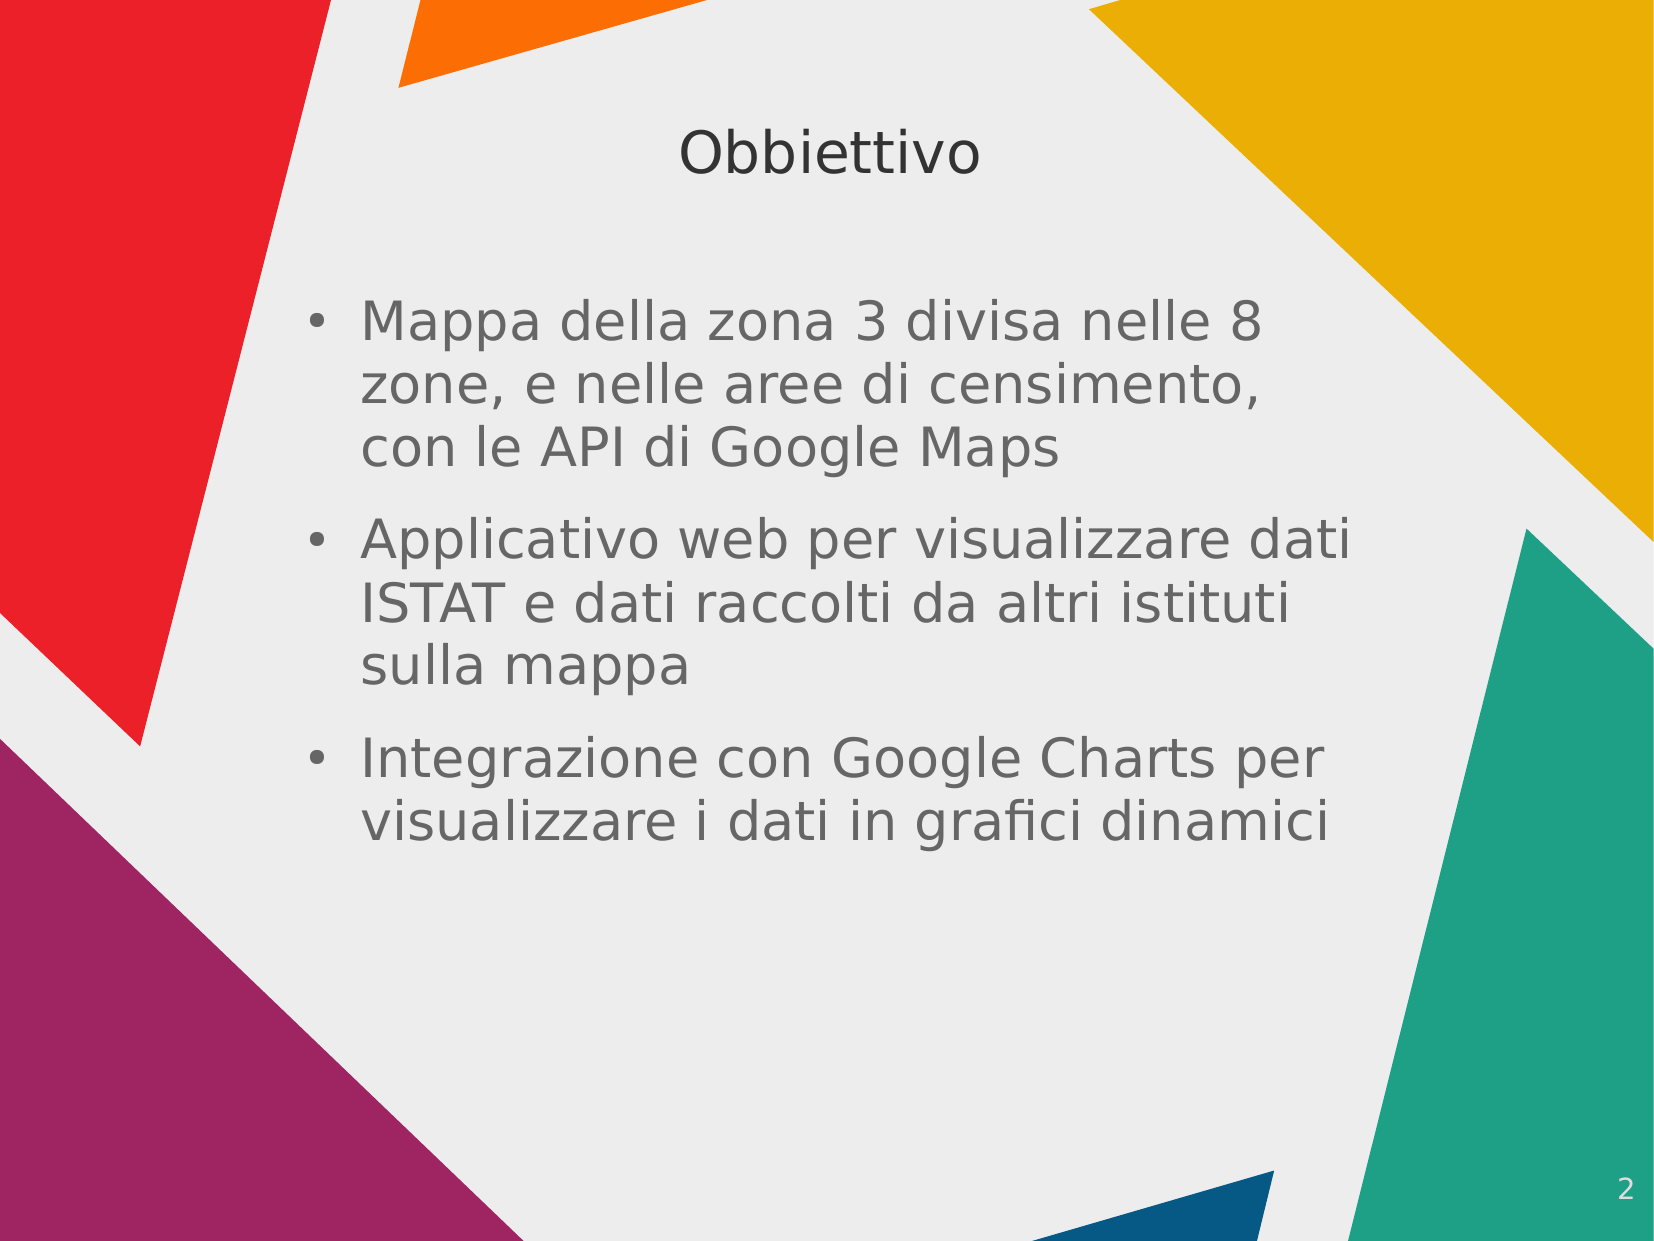

# Obbiettivo
Mappa della zona 3 divisa nelle 8 zone, e nelle aree di censimento, con le API di Google Maps
Applicativo web per visualizzare dati ISTAT e dati raccolti da altri istituti sulla mappa
Integrazione con Google Charts per visualizzare i dati in grafici dinamici
2